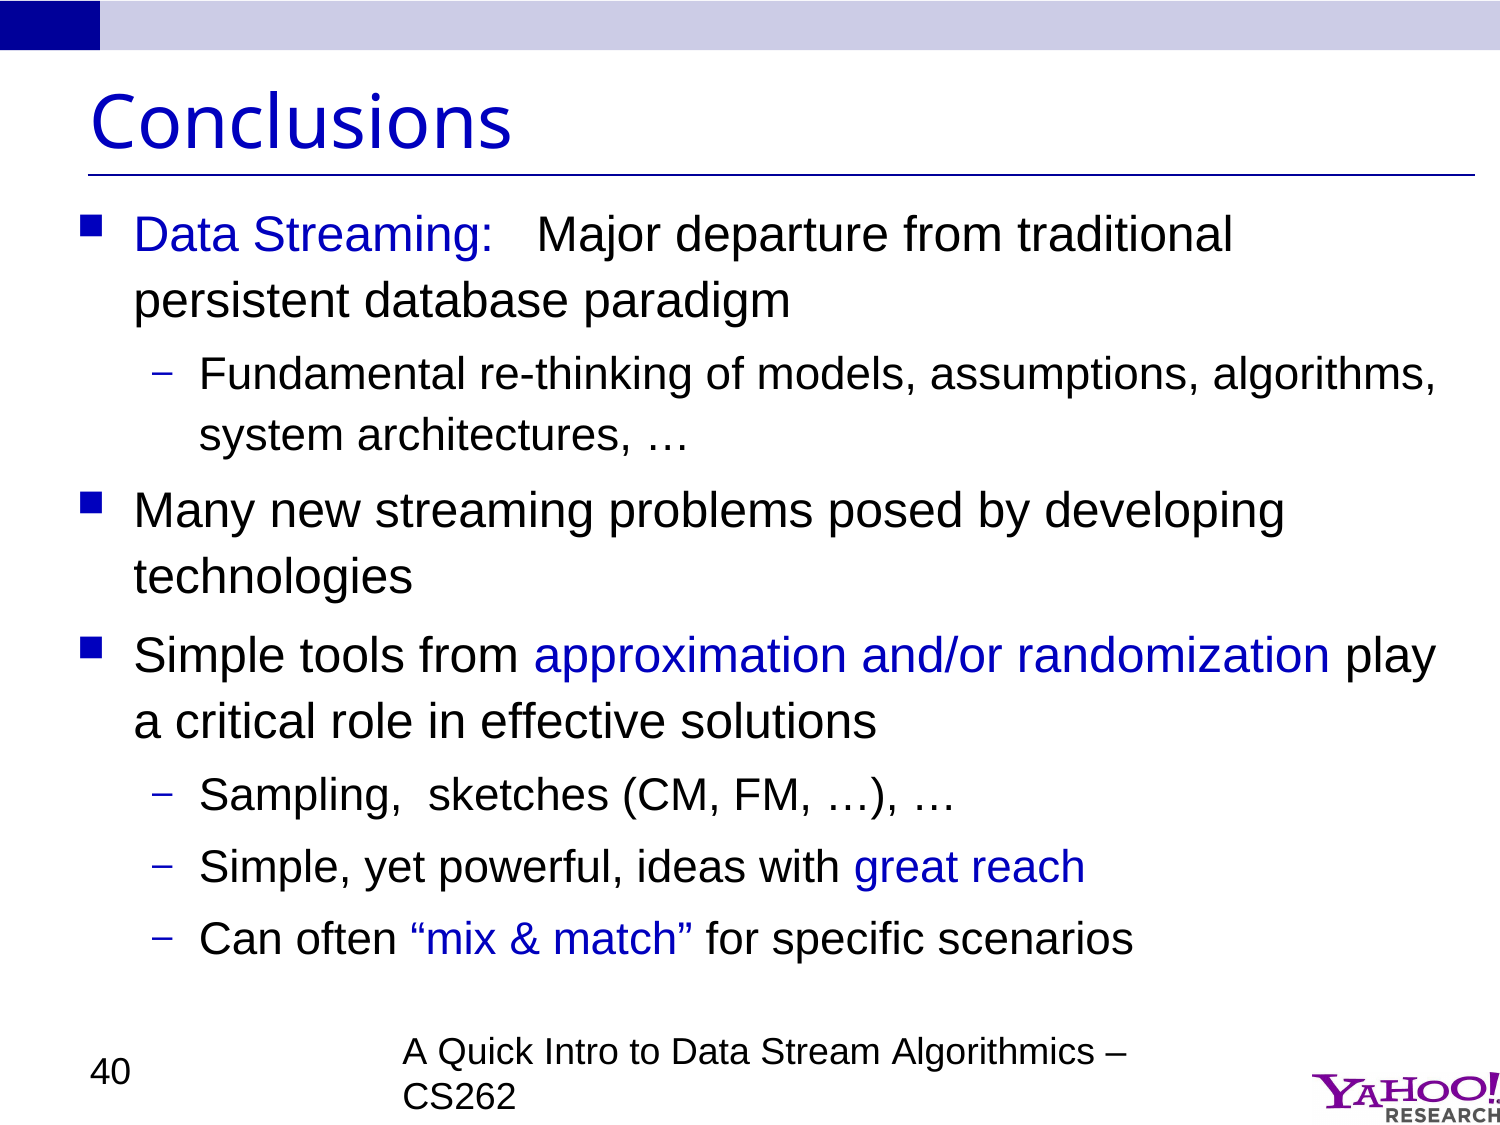

# Conclusions
Data Streaming: Major departure from traditional persistent database paradigm
Fundamental re-thinking of models, assumptions, algorithms, system architectures, …
Many new streaming problems posed by developing technologies
Simple tools from approximation and/or randomization play a critical role in effective solutions
Sampling, sketches (CM, FM, …), …
Simple, yet powerful, ideas with great reach
Can often “mix & match” for specific scenarios
Fundamentals of Analyzing and Mining Data Streams
40